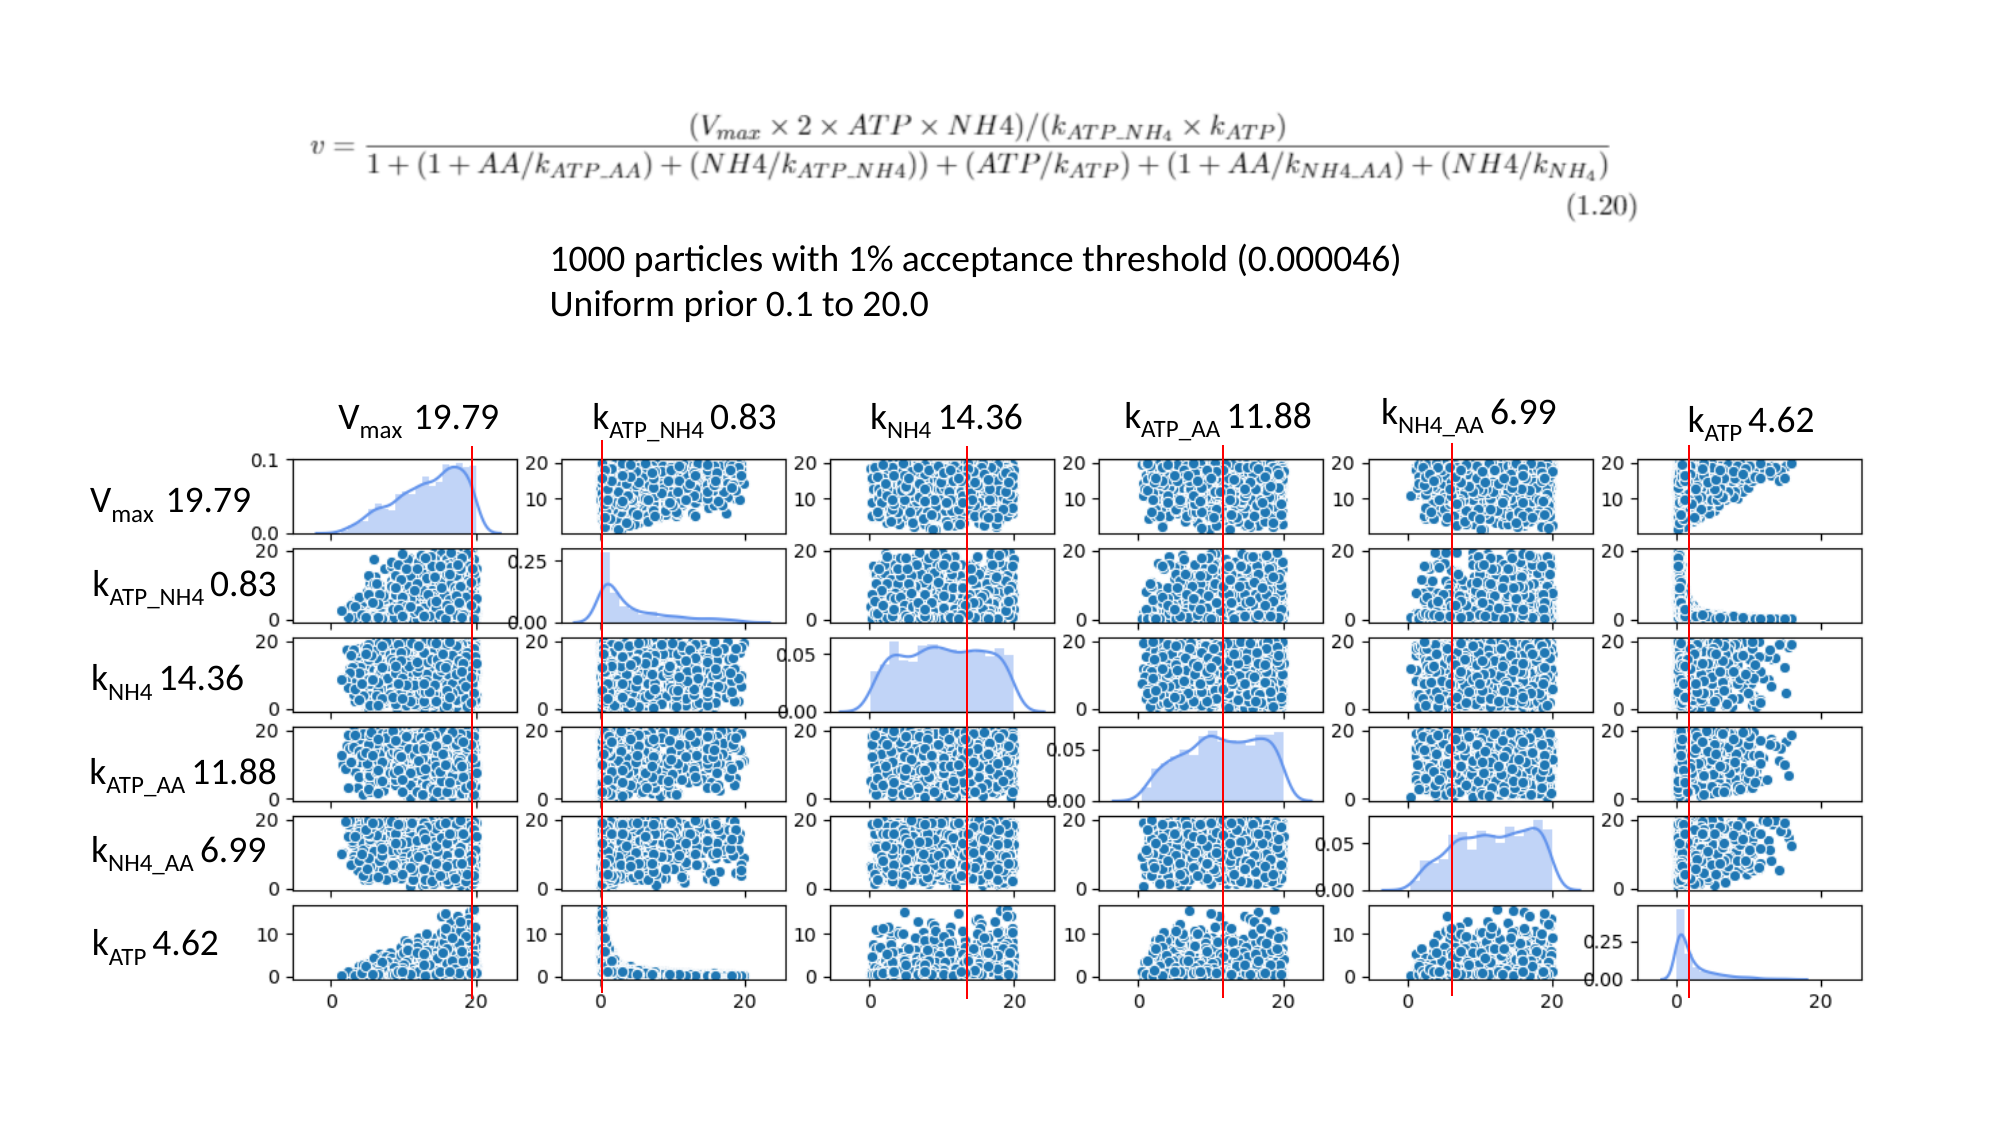

1000 particles with 1% acceptance threshold (0.000046)
Uniform prior 0.1 to 20.0
kNH4_AA 6.99
kATP_AA 11.88
kNH4 14.36
Vmax 19.79
kATP_NH4 0.83
kATP 4.62
Vmax 19.79
kATP_NH4 0.83
kNH4 14.36
kATP_AA 11.88
kNH4_AA 6.99
kATP 4.62